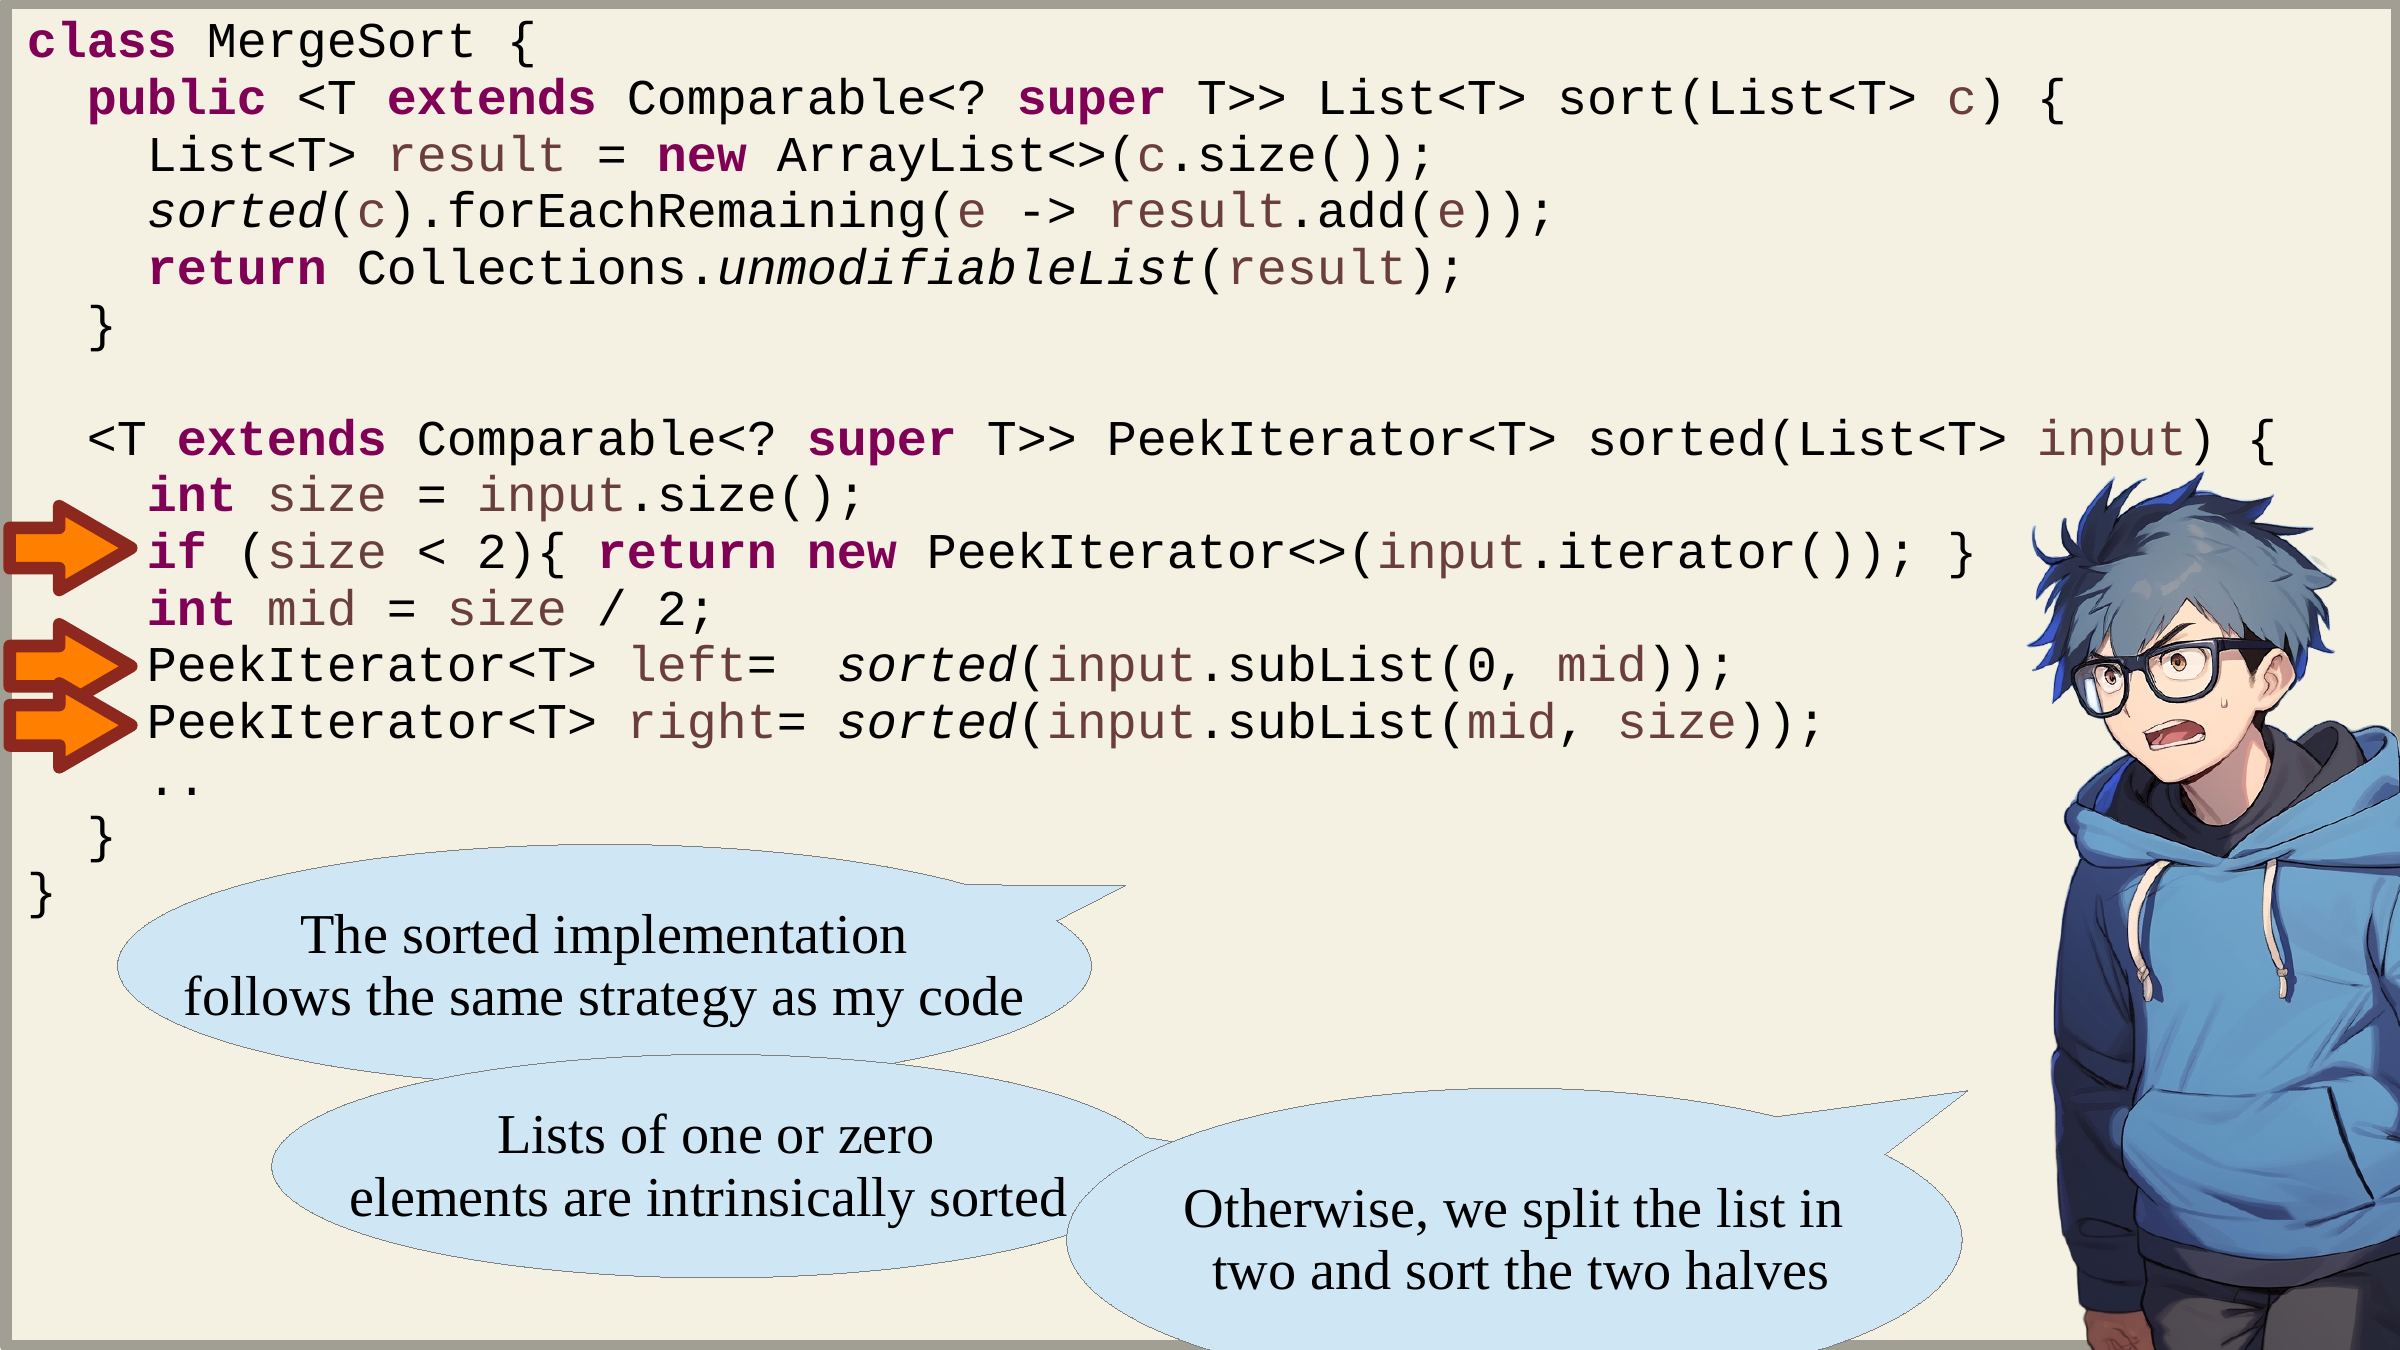

class MergeSort {
 public <T extends Comparable<? super T>> List<T> sort(List<T> c) {
 List<T> result = new ArrayList<>(c.size());
 sorted(c).forEachRemaining(e -> result.add(e));
 return Collections.unmodifiableList(result);
 }
 <T extends Comparable<? super T>> PeekIterator<T> sorted(List<T> input) {
 int size = input.size();
 if (size < 2){ return new PeekIterator<>(input.iterator()); }
 int mid = size / 2;
 PeekIterator<T> left= sorted(input.subList(0, mid));
 PeekIterator<T> right= sorted(input.subList(mid, size));
 ..
 }
}
The sorted implementation
follows the same strategy as my code
Lists of one or zero
elements are intrinsically sorted
Otherwise, we split the list in
 two and sort the two halves